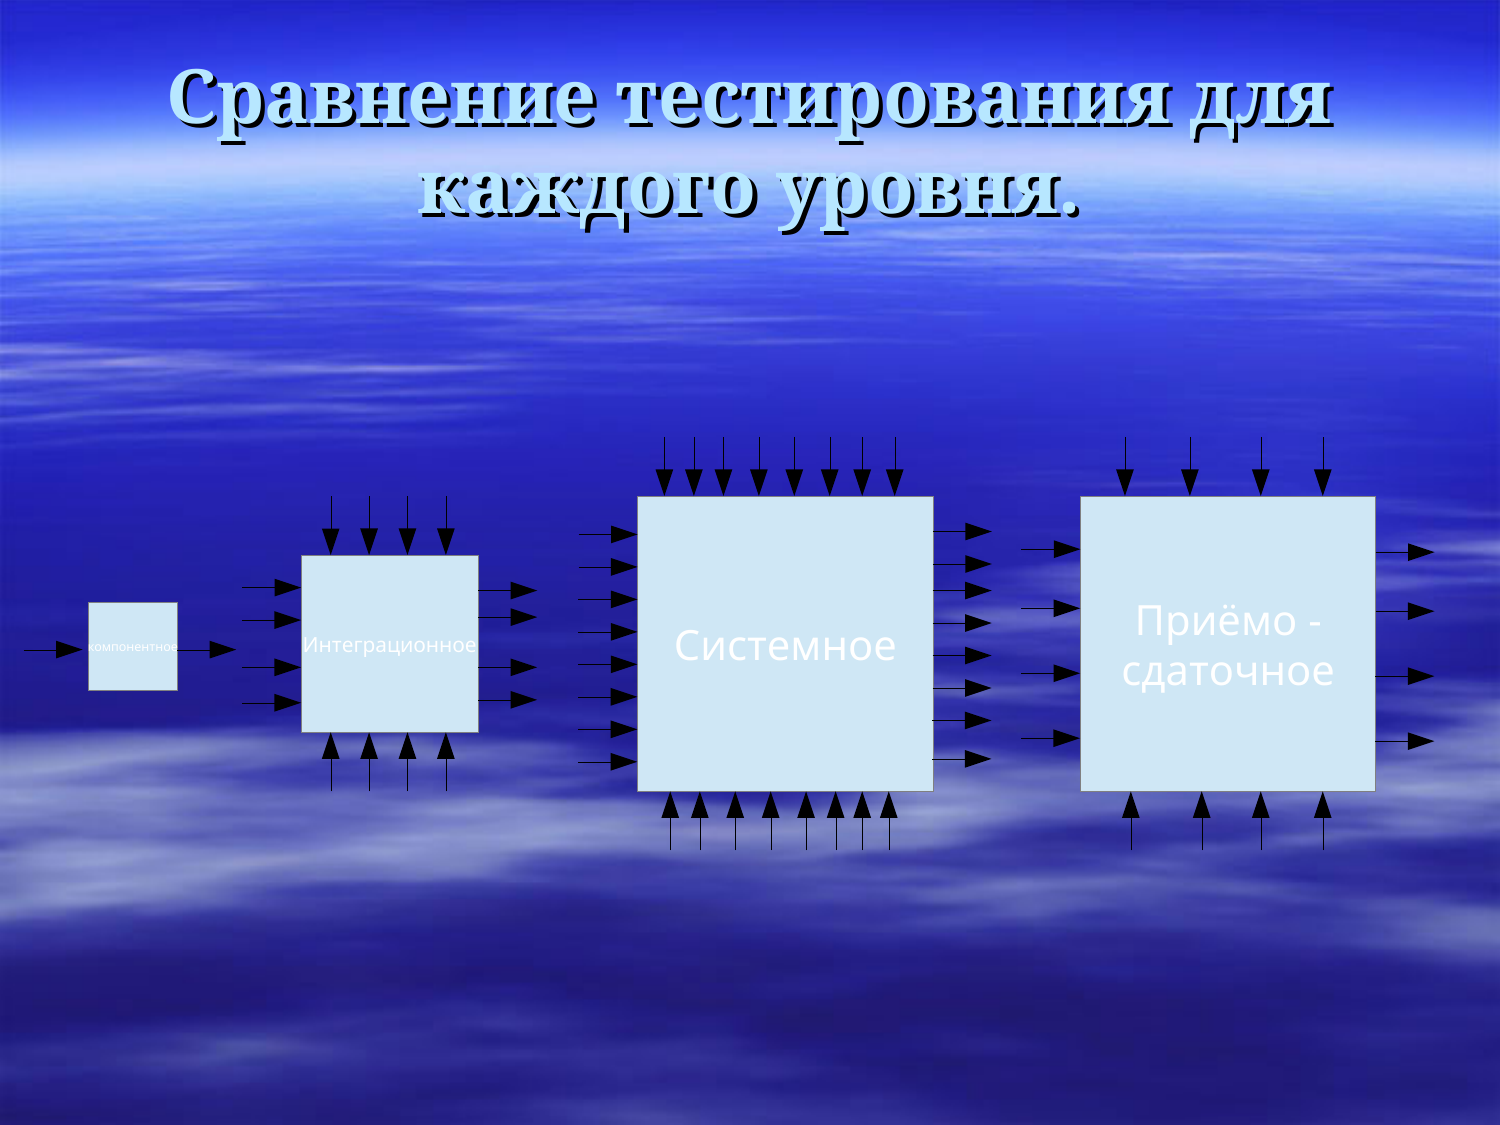

# Сравнение тестирования для каждого уровня.
Системное
Приёмо -
сдаточное
Интеграционное
компонентное